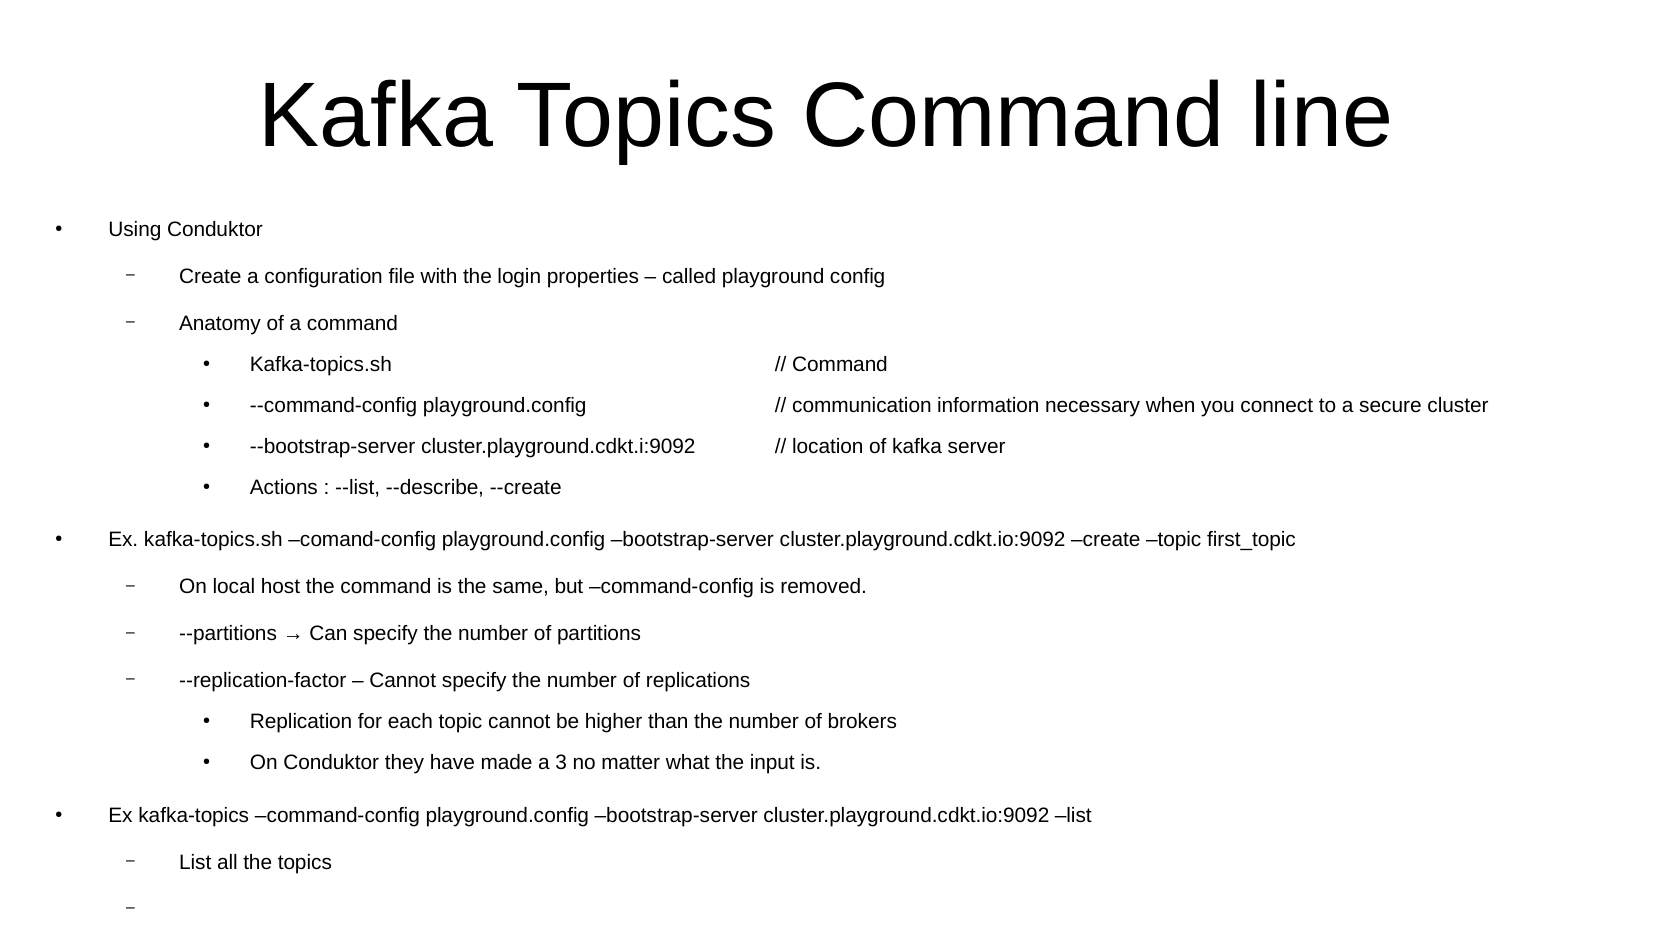

# Kafka Topics Command line
Using Conduktor
Create a configuration file with the login properties – called playground config
Anatomy of a command
Kafka-topics.sh						// Command
--command-config playground.config			// communication information necessary when you connect to a secure cluster
--bootstrap-server cluster.playground.cdkt.i:9092		// location of kafka server
Actions : --list, --describe, --create
Ex. kafka-topics.sh –comand-config playground.config –bootstrap-server cluster.playground.cdkt.io:9092 –create –topic first_topic
On local host the command is the same, but –command-config is removed.
--partitions → Can specify the number of partitions
--replication-factor – Cannot specify the number of replications
Replication for each topic cannot be higher than the number of brokers
On Conduktor they have made a 3 no matter what the input is.
Ex kafka-topics –command-config playground.config –bootstrap-server cluster.playground.cdkt.io:9092 –list
List all the topics